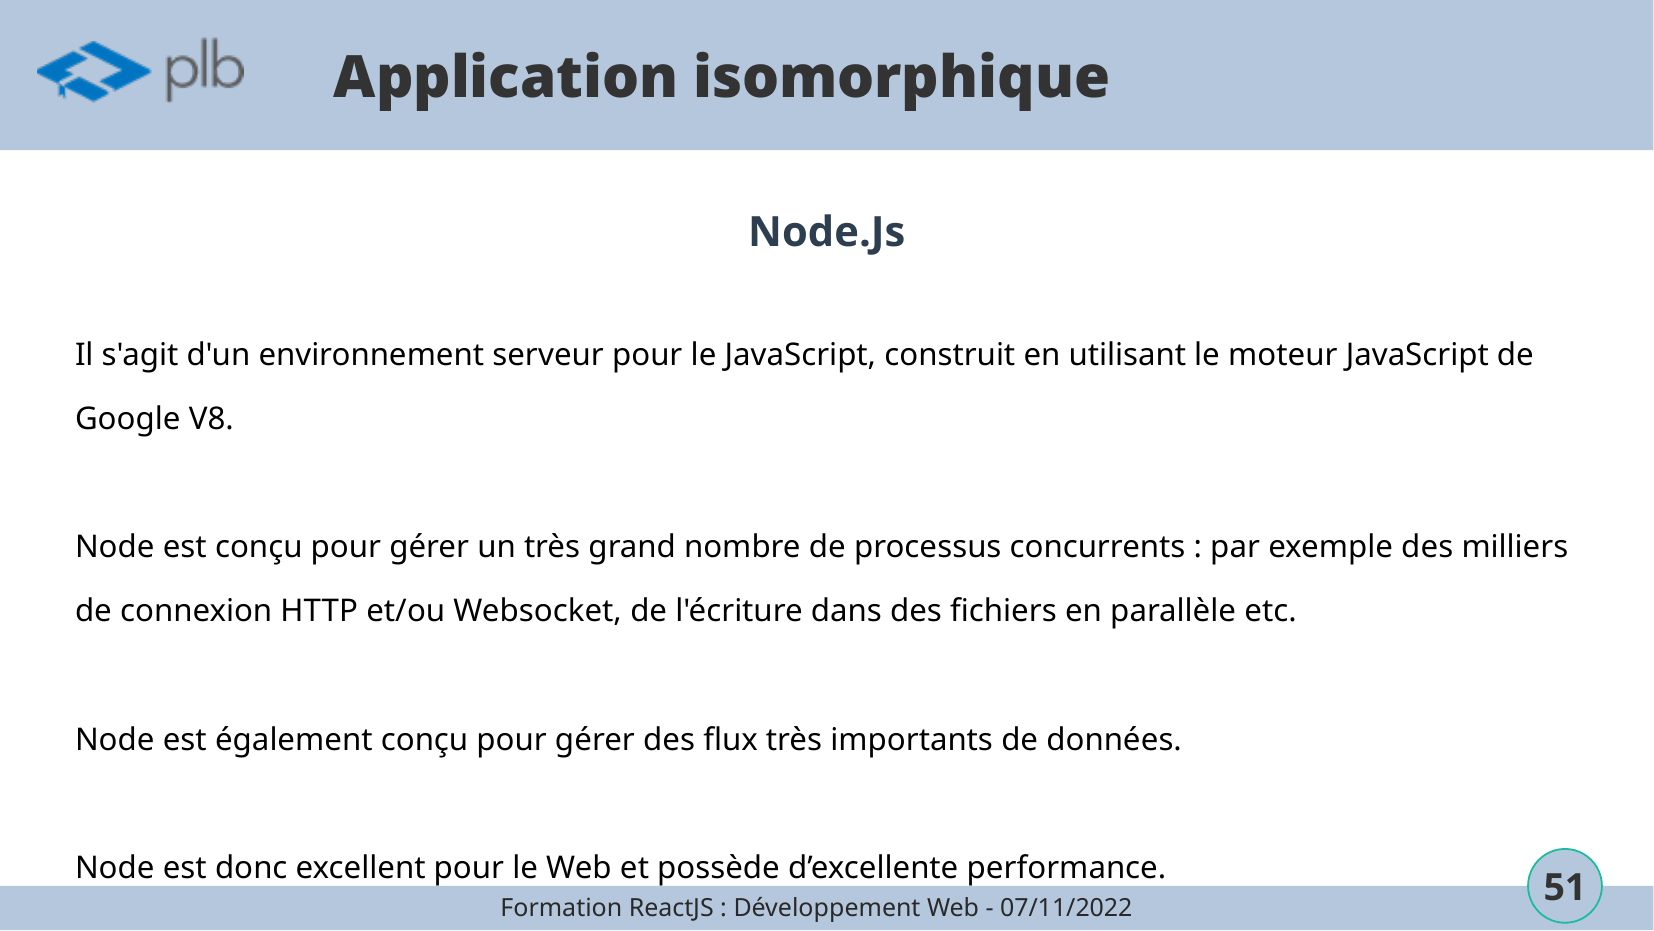

# Application isomorphique
Node.Js
Il s'agit d'un environnement serveur pour le JavaScript, construit en utilisant le moteur JavaScript de Google V8.
Node est conçu pour gérer un très grand nombre de processus concurrents : par exemple des milliers de connexion HTTP et/ou Websocket, de l'écriture dans des fichiers en parallèle etc.
Node est également conçu pour gérer des flux très importants de données.
Node est donc excellent pour le Web et possède d’excellente performance.
Formation ReactJS : Développement Web - 07/11/2022